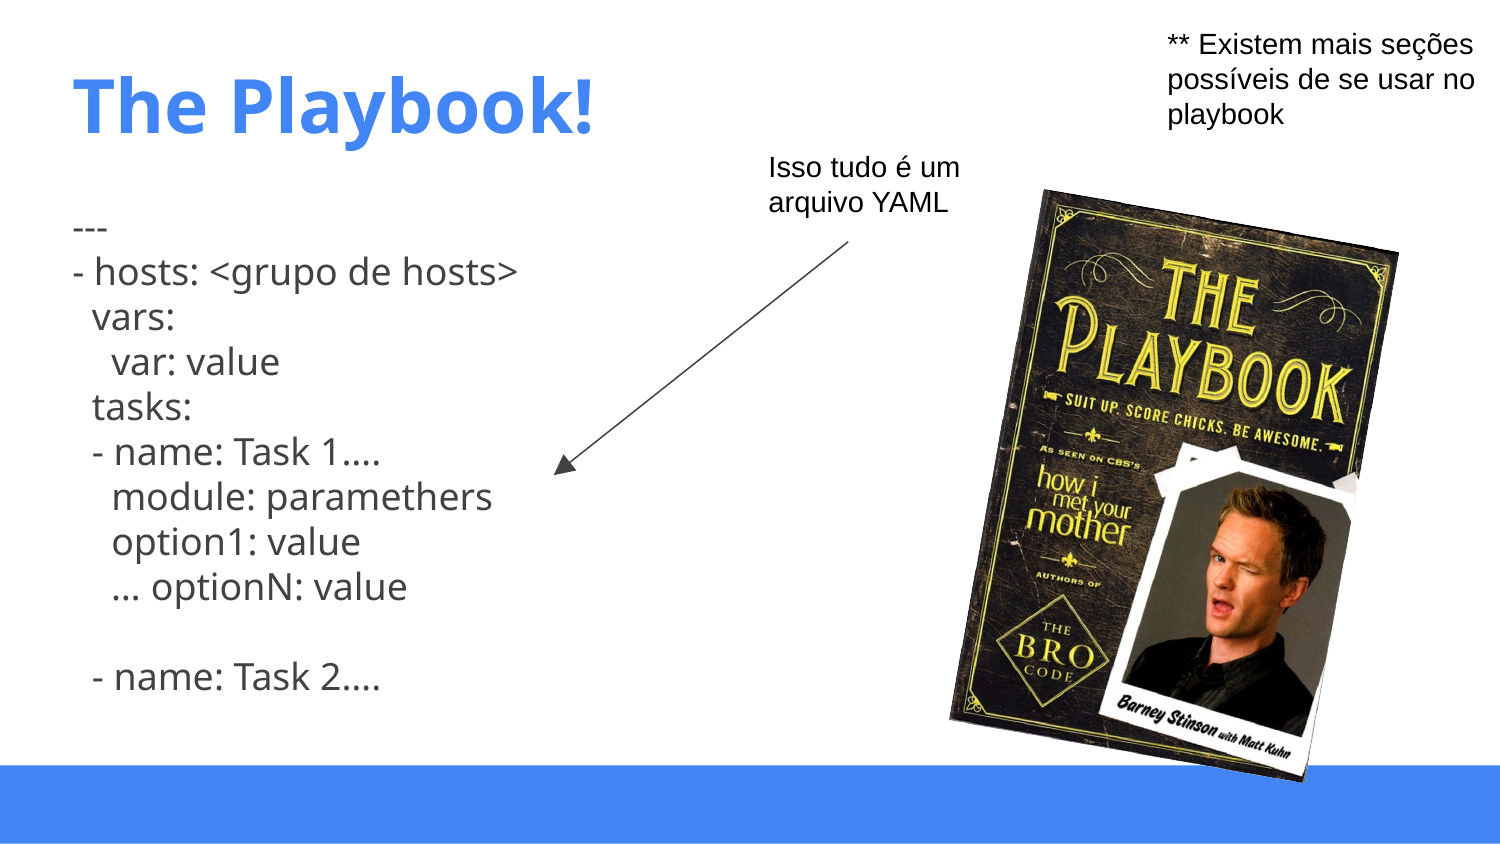

** Existem mais seções possíveis de se usar no playbook
# The Playbook!
Isso tudo é um arquivo YAML
---
- hosts: <grupo de hosts>
 vars:
 var: value
 tasks:
 - name: Task 1….
 module: paramethers
 option1: value
 … optionN: value
 - name: Task 2….